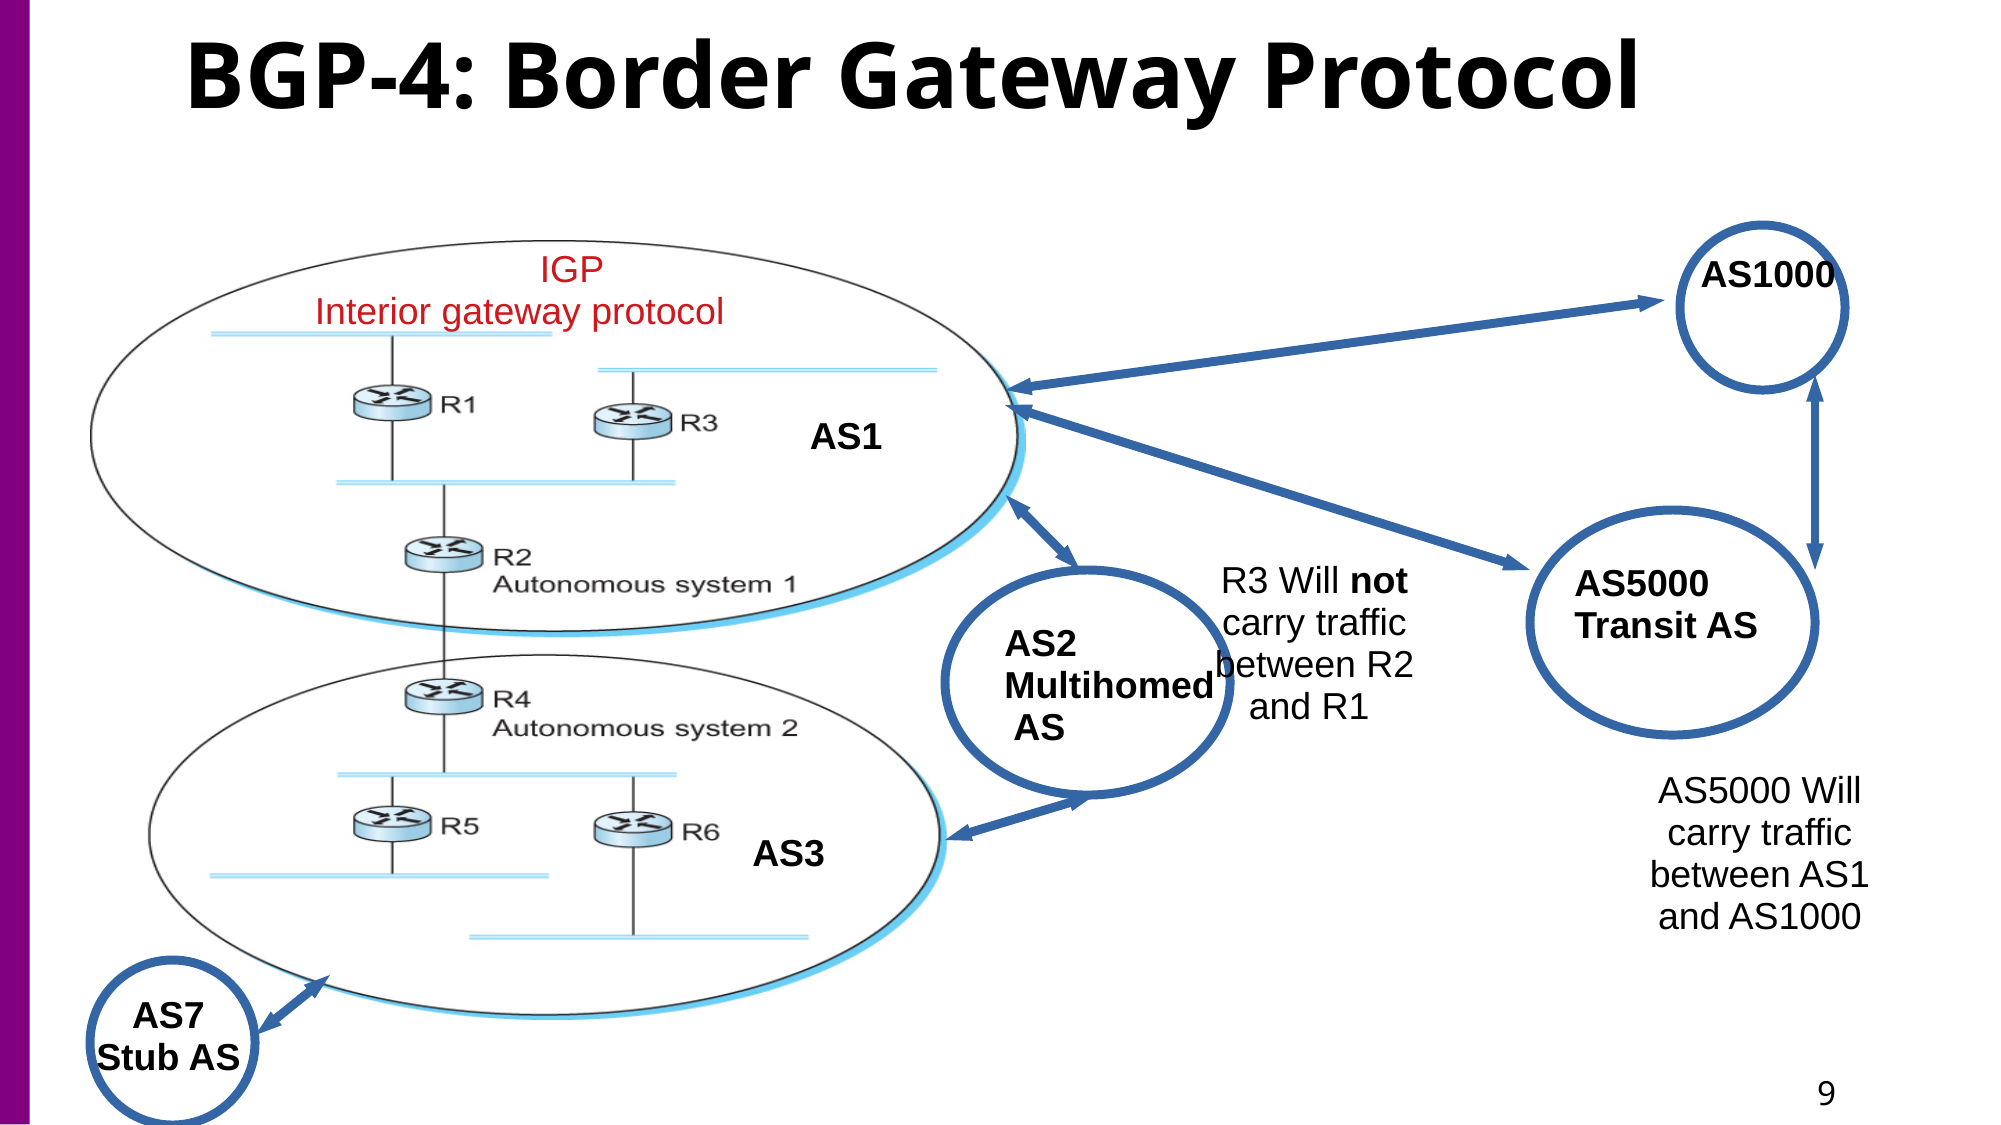

# BGP-4: Border Gateway Protocol
 IGP
 Interior gateway protocol
AS1000
AS1
R3 Will not carry traffic between R2 and R1
AS5000
Transit AS
AS2
Multihomed
 AS
AS5000 Will carry traffic between AS1 and AS1000
AS3
AS7
Stub AS